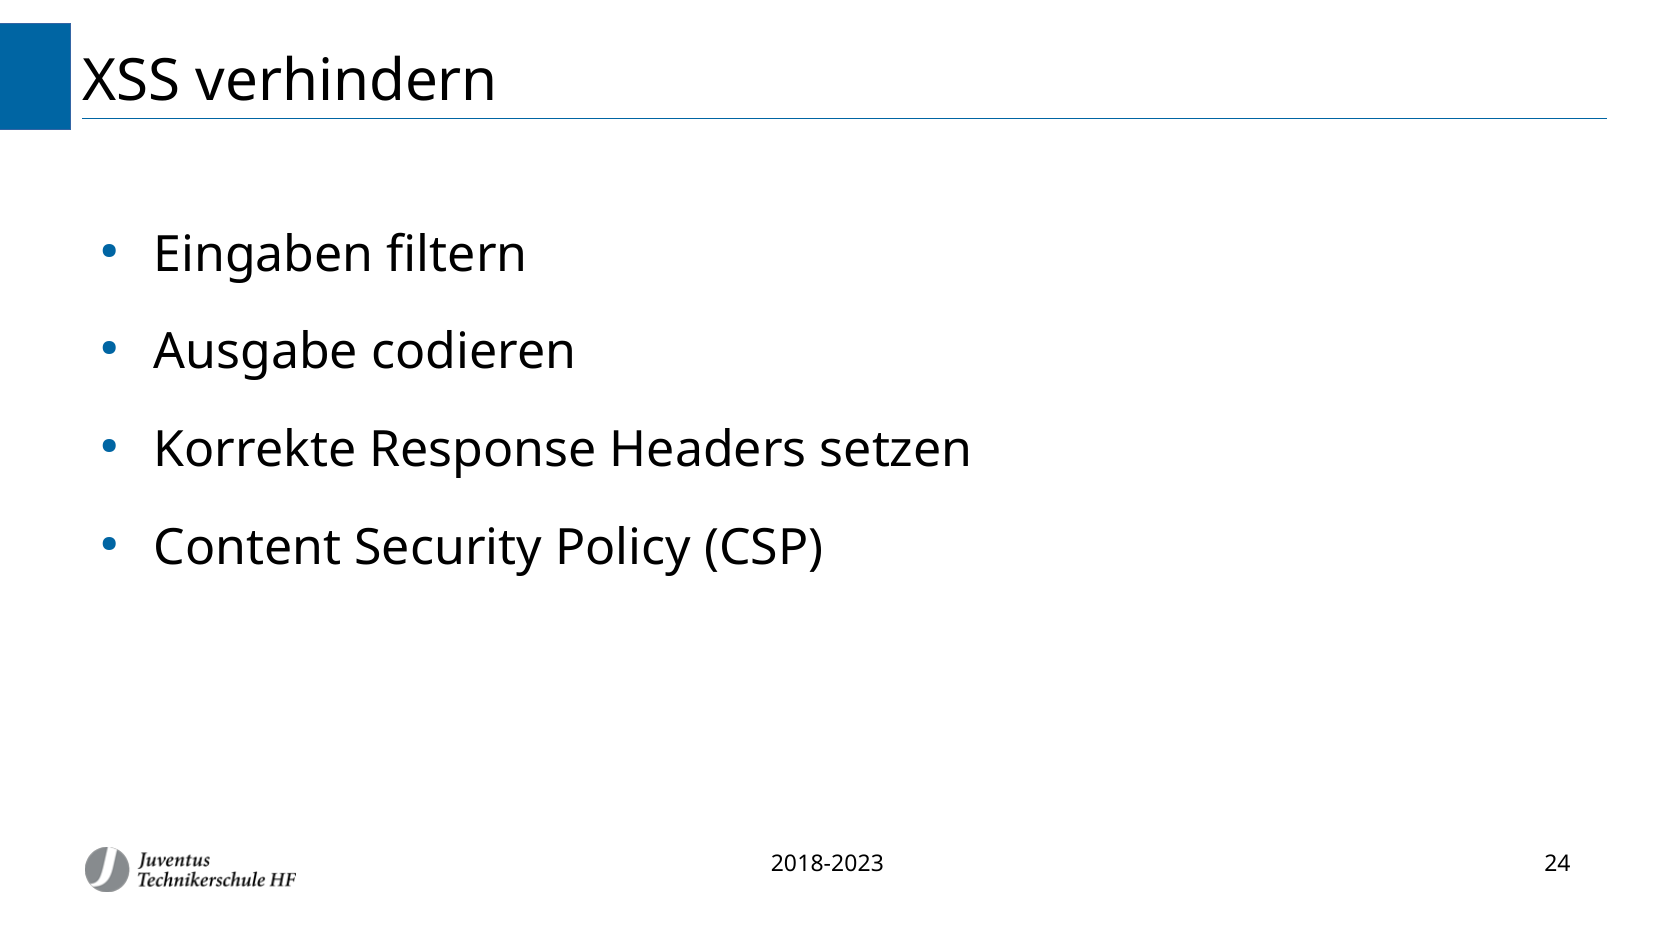

# XSS verhindern
Eingaben filtern
Ausgabe codieren
Korrekte Response Headers setzen
Content Security Policy (CSP)
2018-2023
24